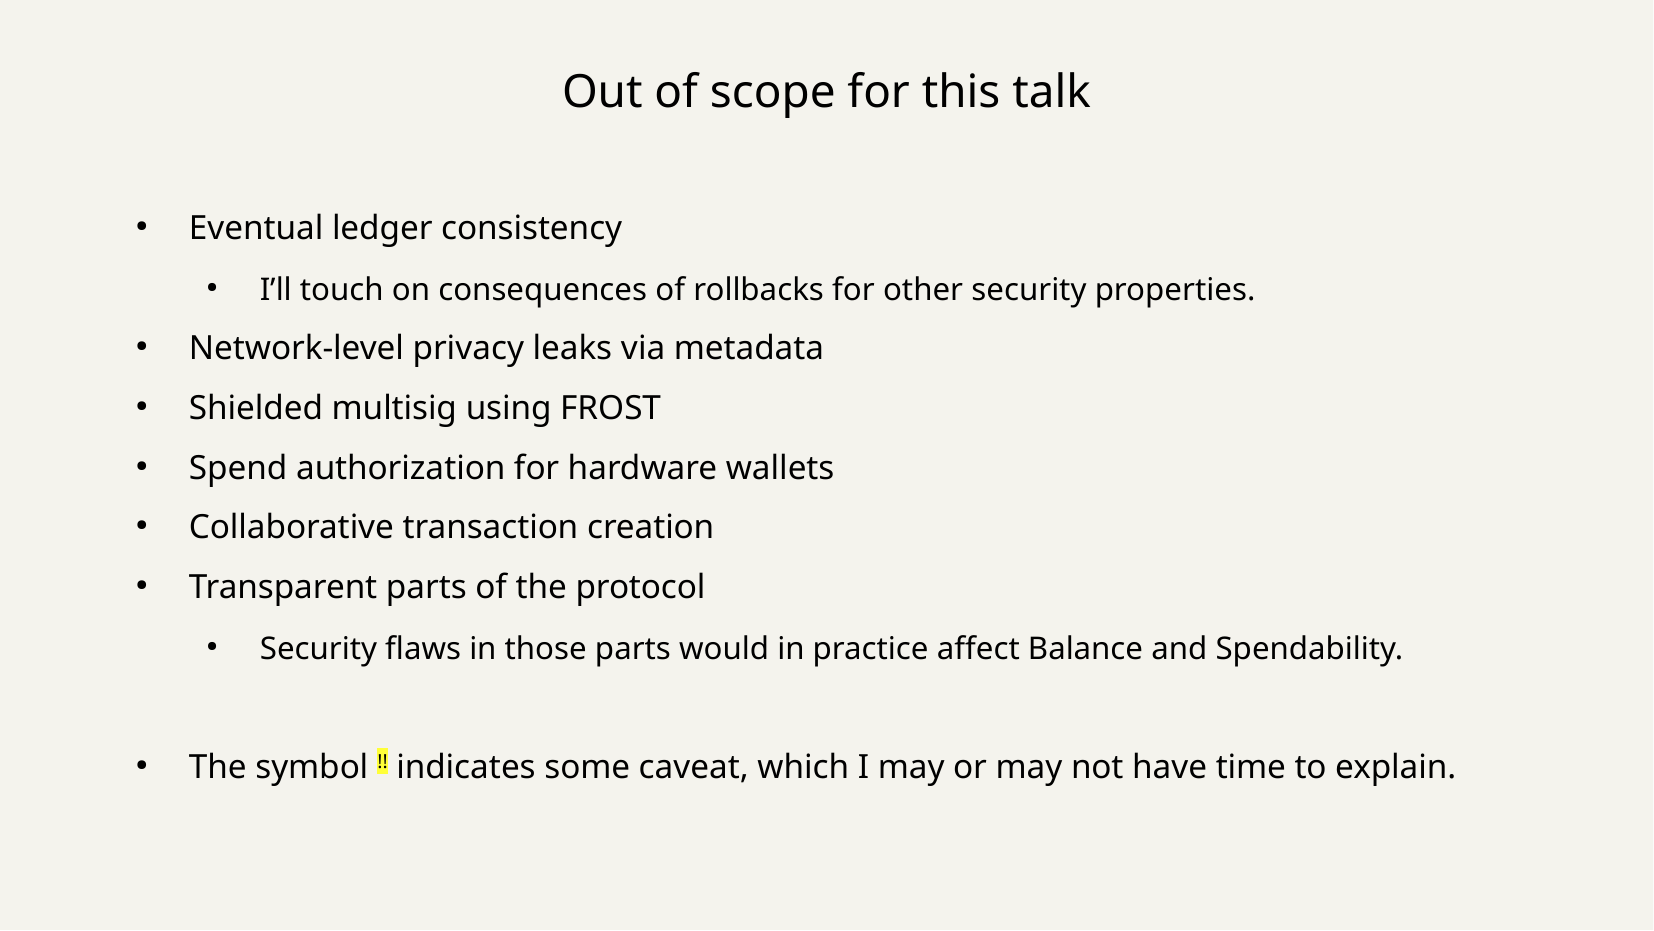

# Out of scope for this talk
Eventual ledger consistency
I’ll touch on consequences of rollbacks for other security properties.
Network-level privacy leaks via metadata
Shielded multisig using FROST
Spend authorization for hardware wallets
Collaborative transaction creation
Transparent parts of the protocol
Security flaws in those parts would in practice affect Balance and Spendability.
The symbol !! indicates some caveat, which I may or may not have time to explain.